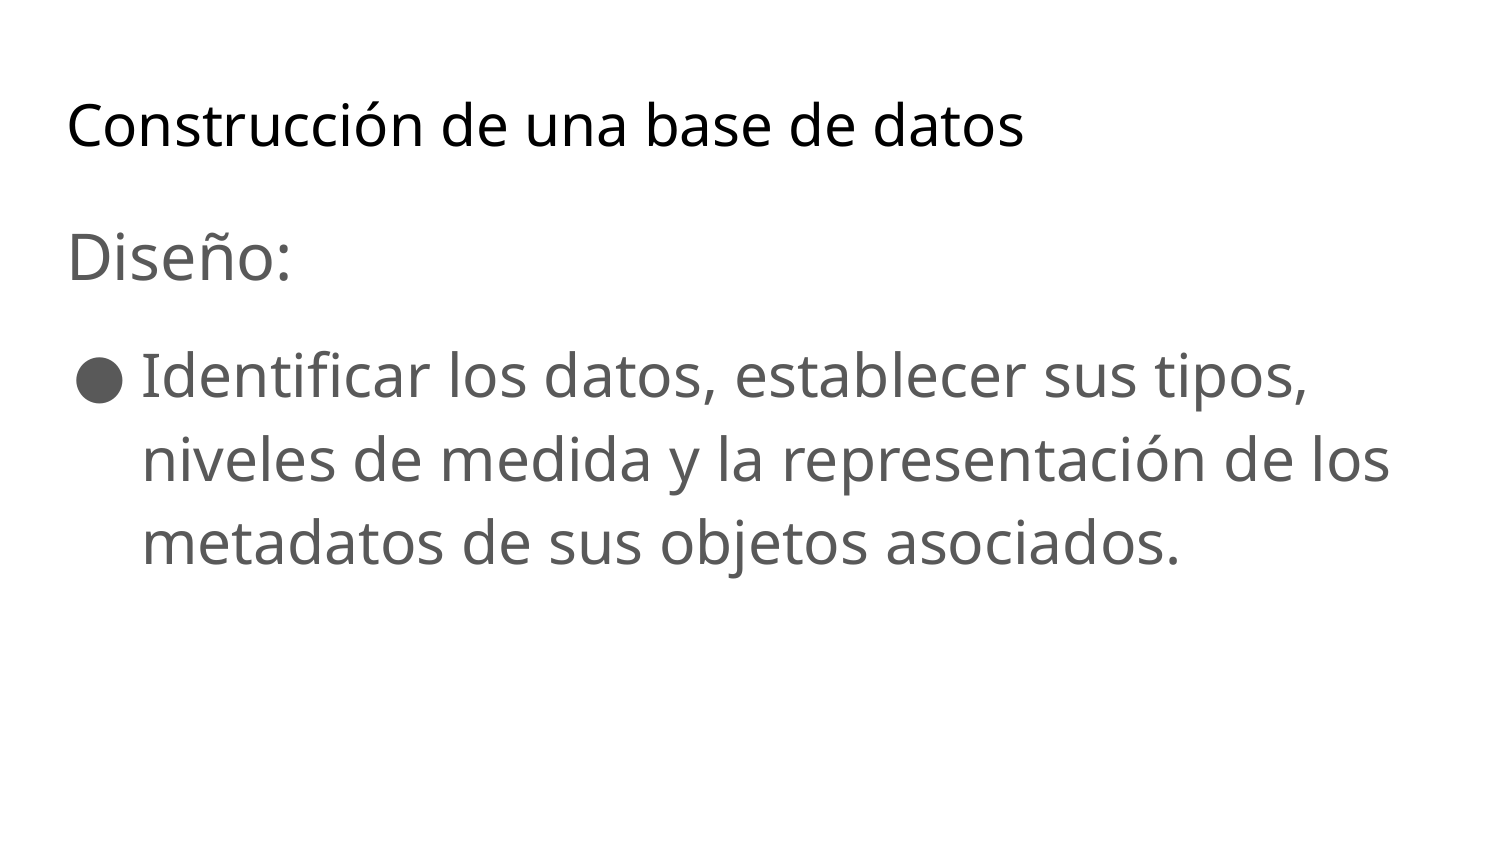

# Construcción de una base de datos
Diseño:
Identificar los datos, establecer sus tipos, niveles de medida y la representación de los metadatos de sus objetos asociados.